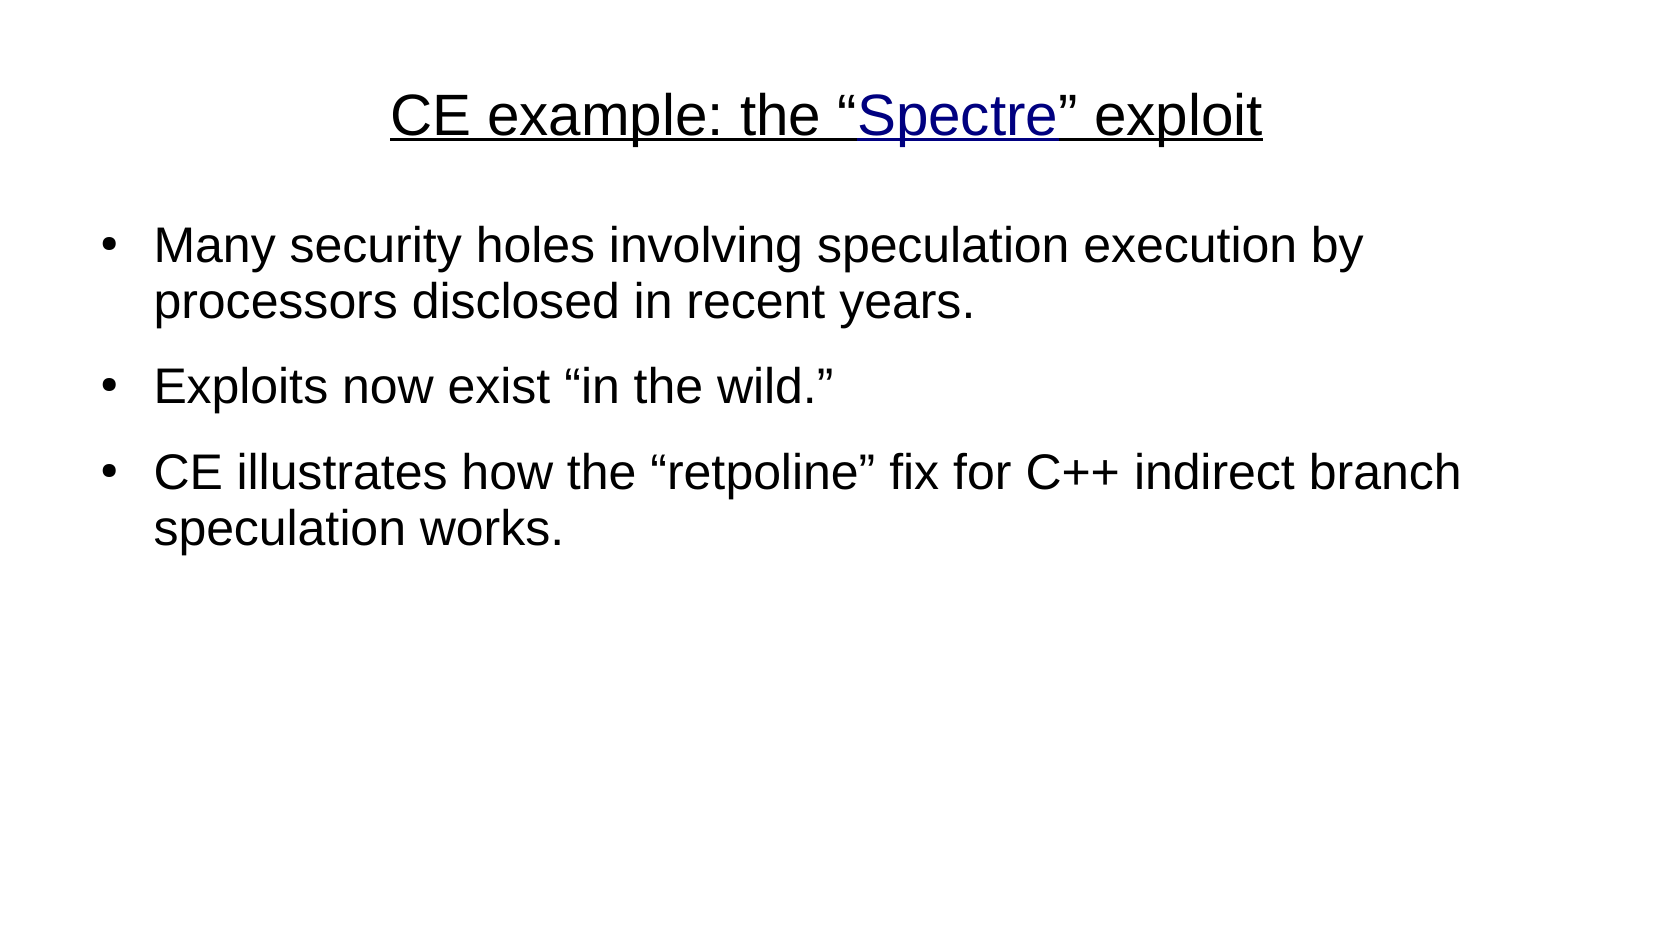

# CE example: the “Spectre” exploit
Many security holes involving speculation execution by processors disclosed in recent years.
Exploits now exist “in the wild.”
CE illustrates how the “retpoline” fix for C++ indirect branch speculation works.